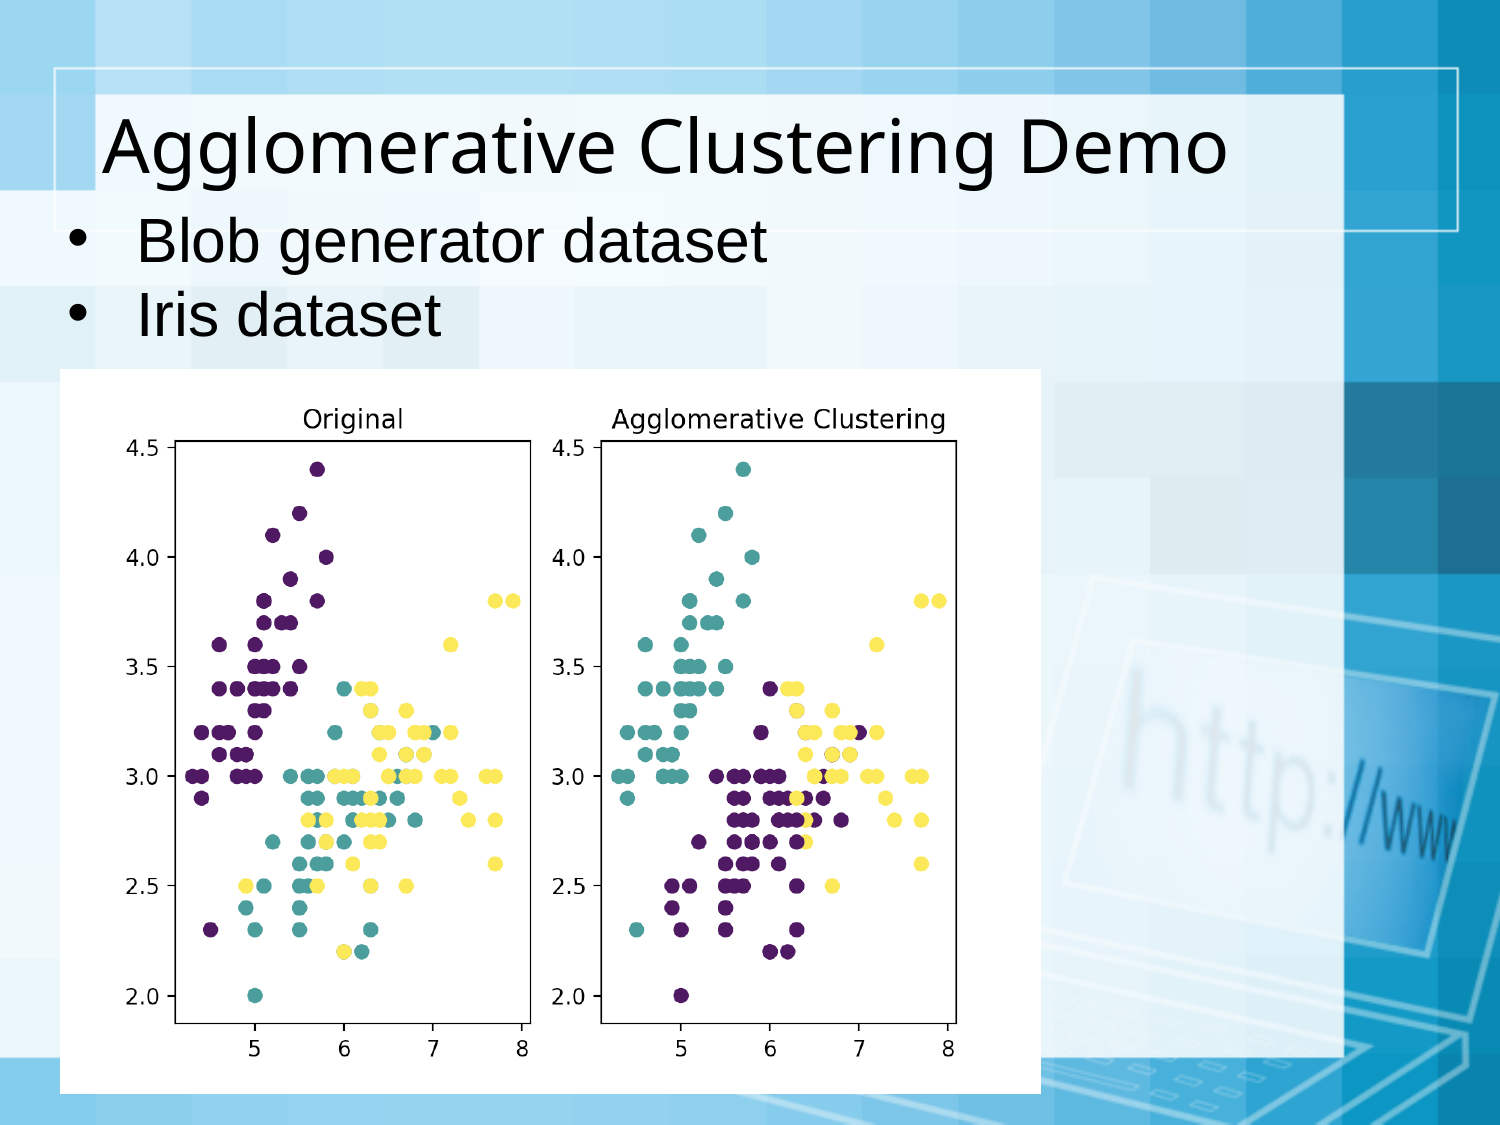

# Agglomerative Clustering Demo
Blob generator dataset
Iris dataset